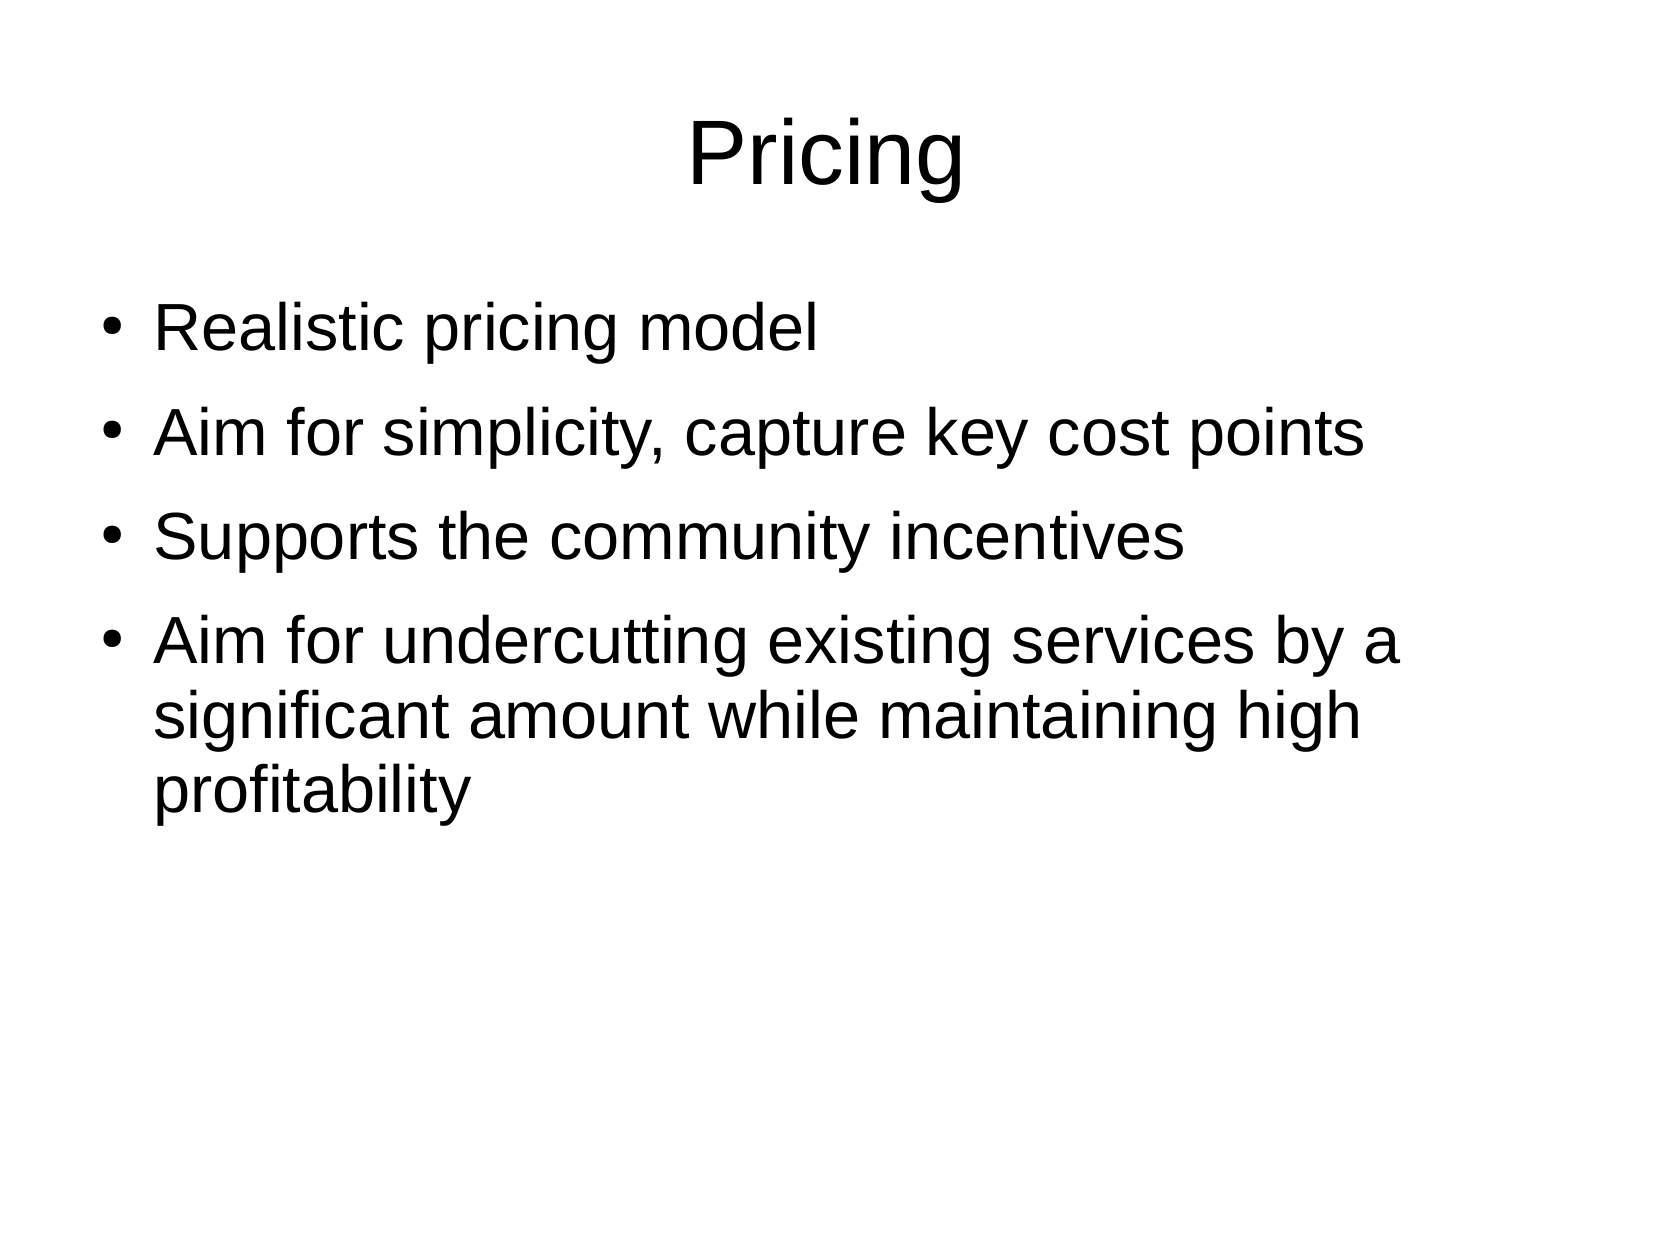

# Pricing
Realistic pricing model
Aim for simplicity, capture key cost points
Supports the community incentives
Aim for undercutting existing services by a significant amount while maintaining high profitability